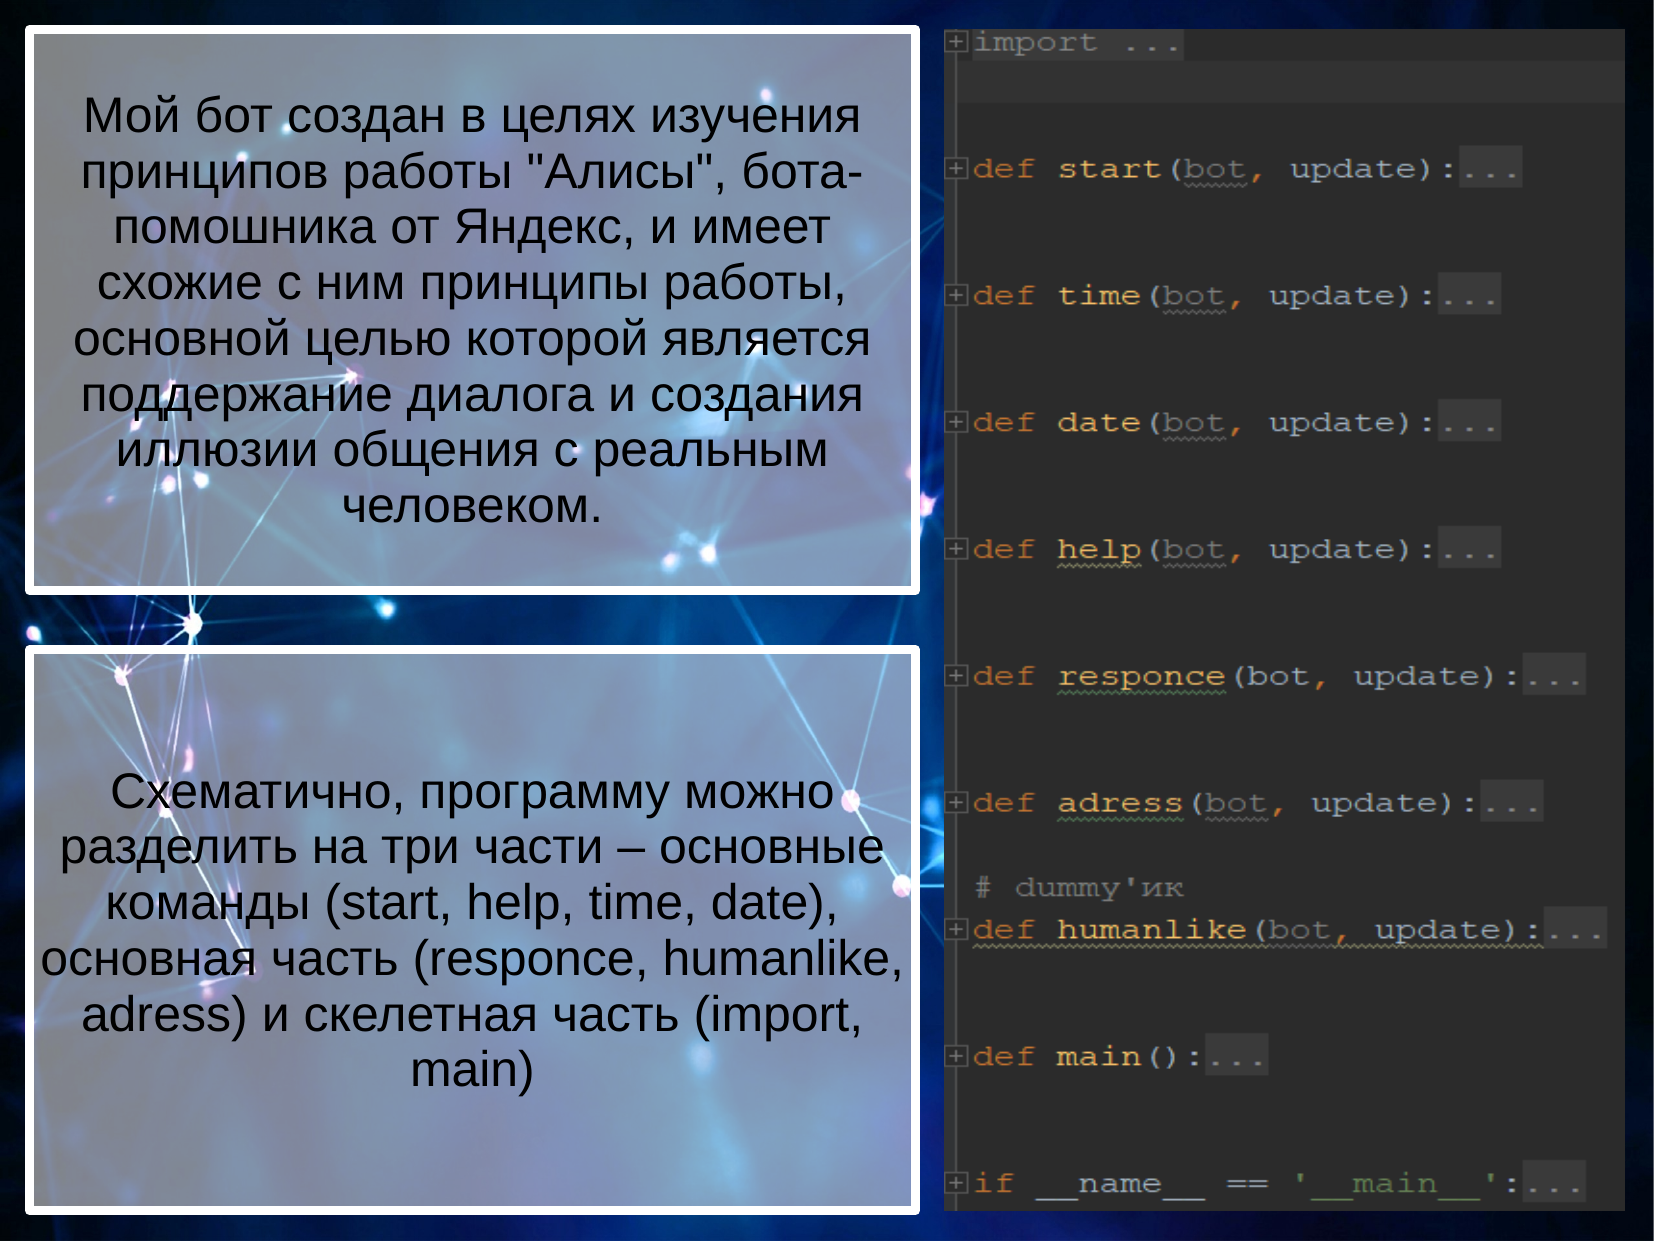

Мой бот создан в целях изучения принципов работы "Алисы", бота-помошника от Яндекс, и имеет схожие с ним принципы работы, основной целью которой является поддержание диалога и создания иллюзии общения с реальным человеком.
# Схематично, программу можно разделить на три части – основные команды (start, help, time, date), основная часть (responce, humanlike, adress) и скелетная часть (import, main)